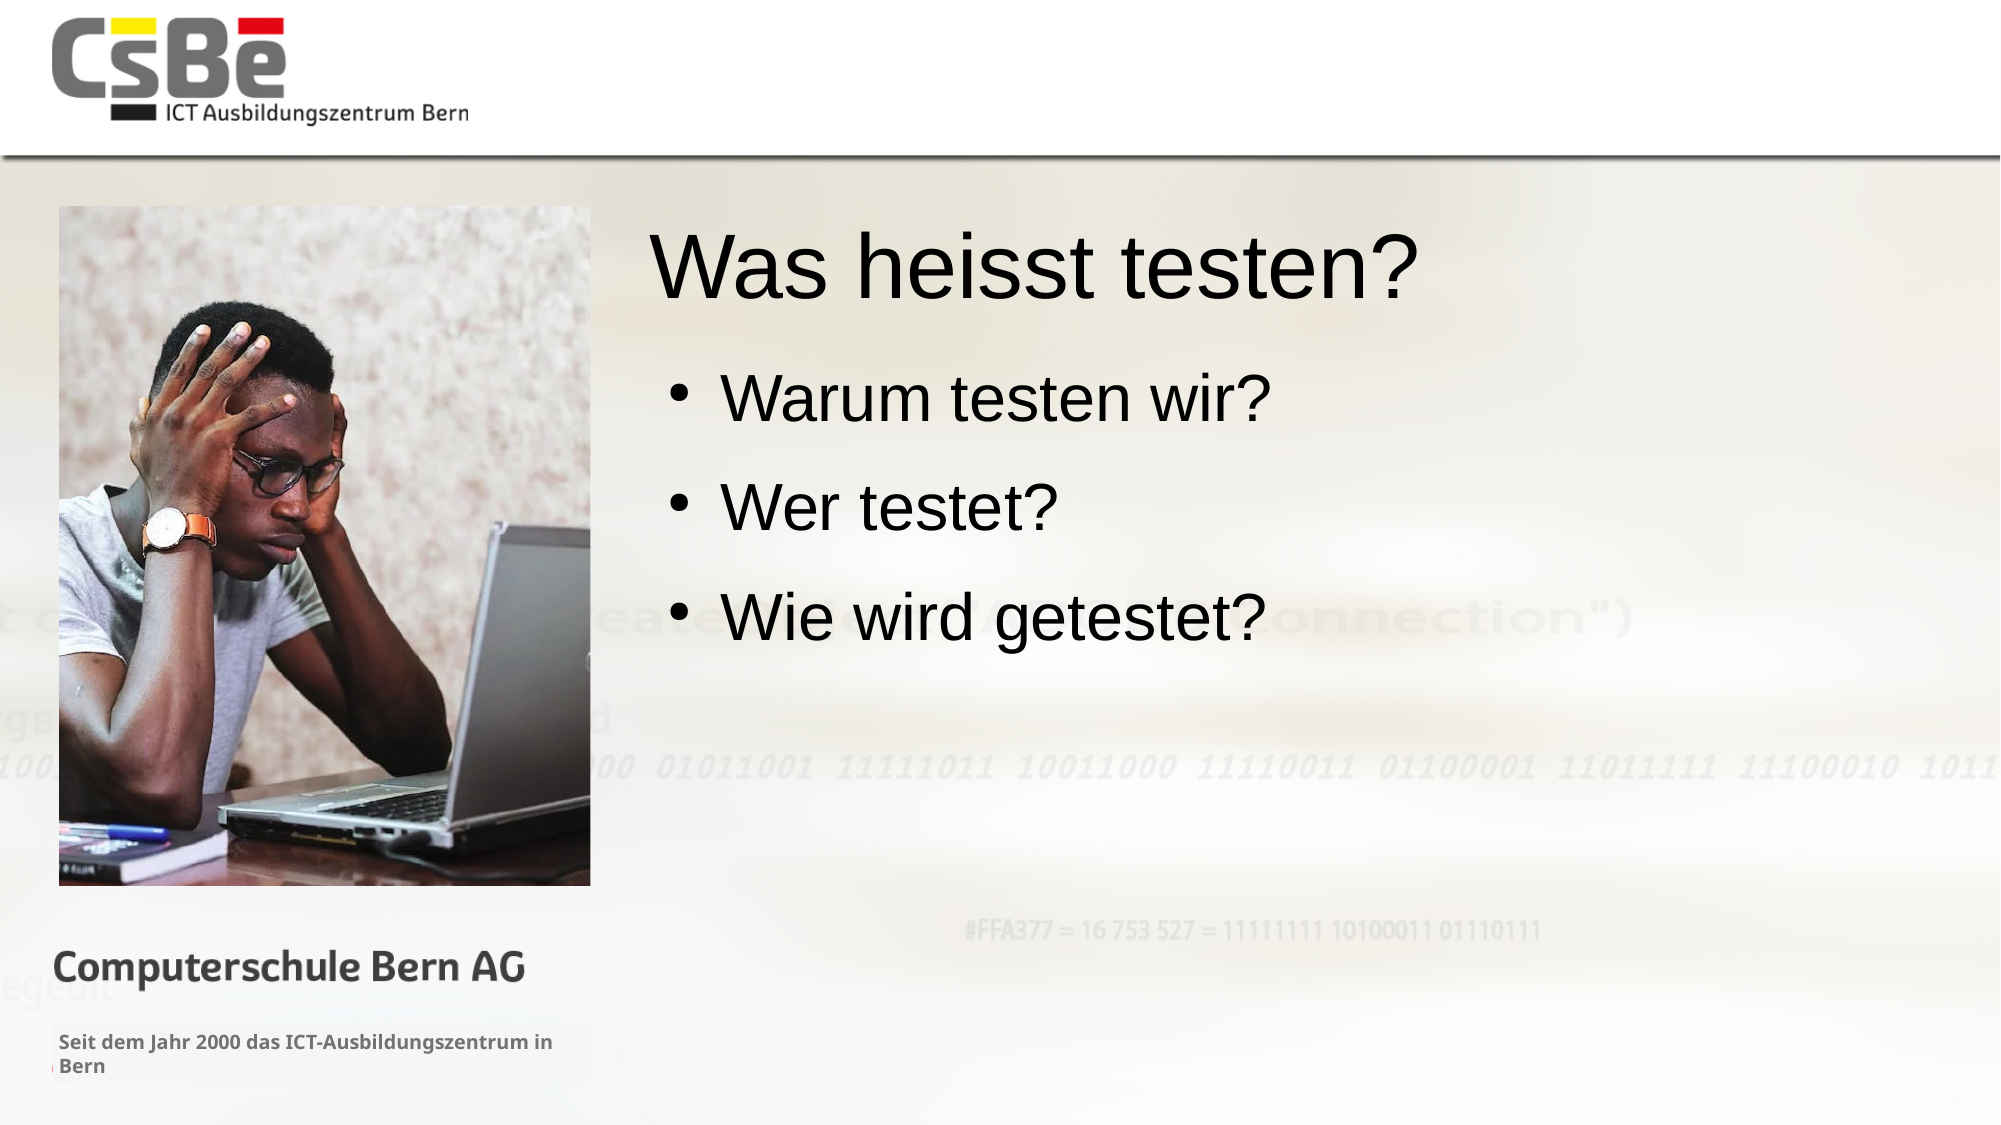

Was heisst testen?
# Warum testen wir?
Wer testet?
Wie wird getestet?